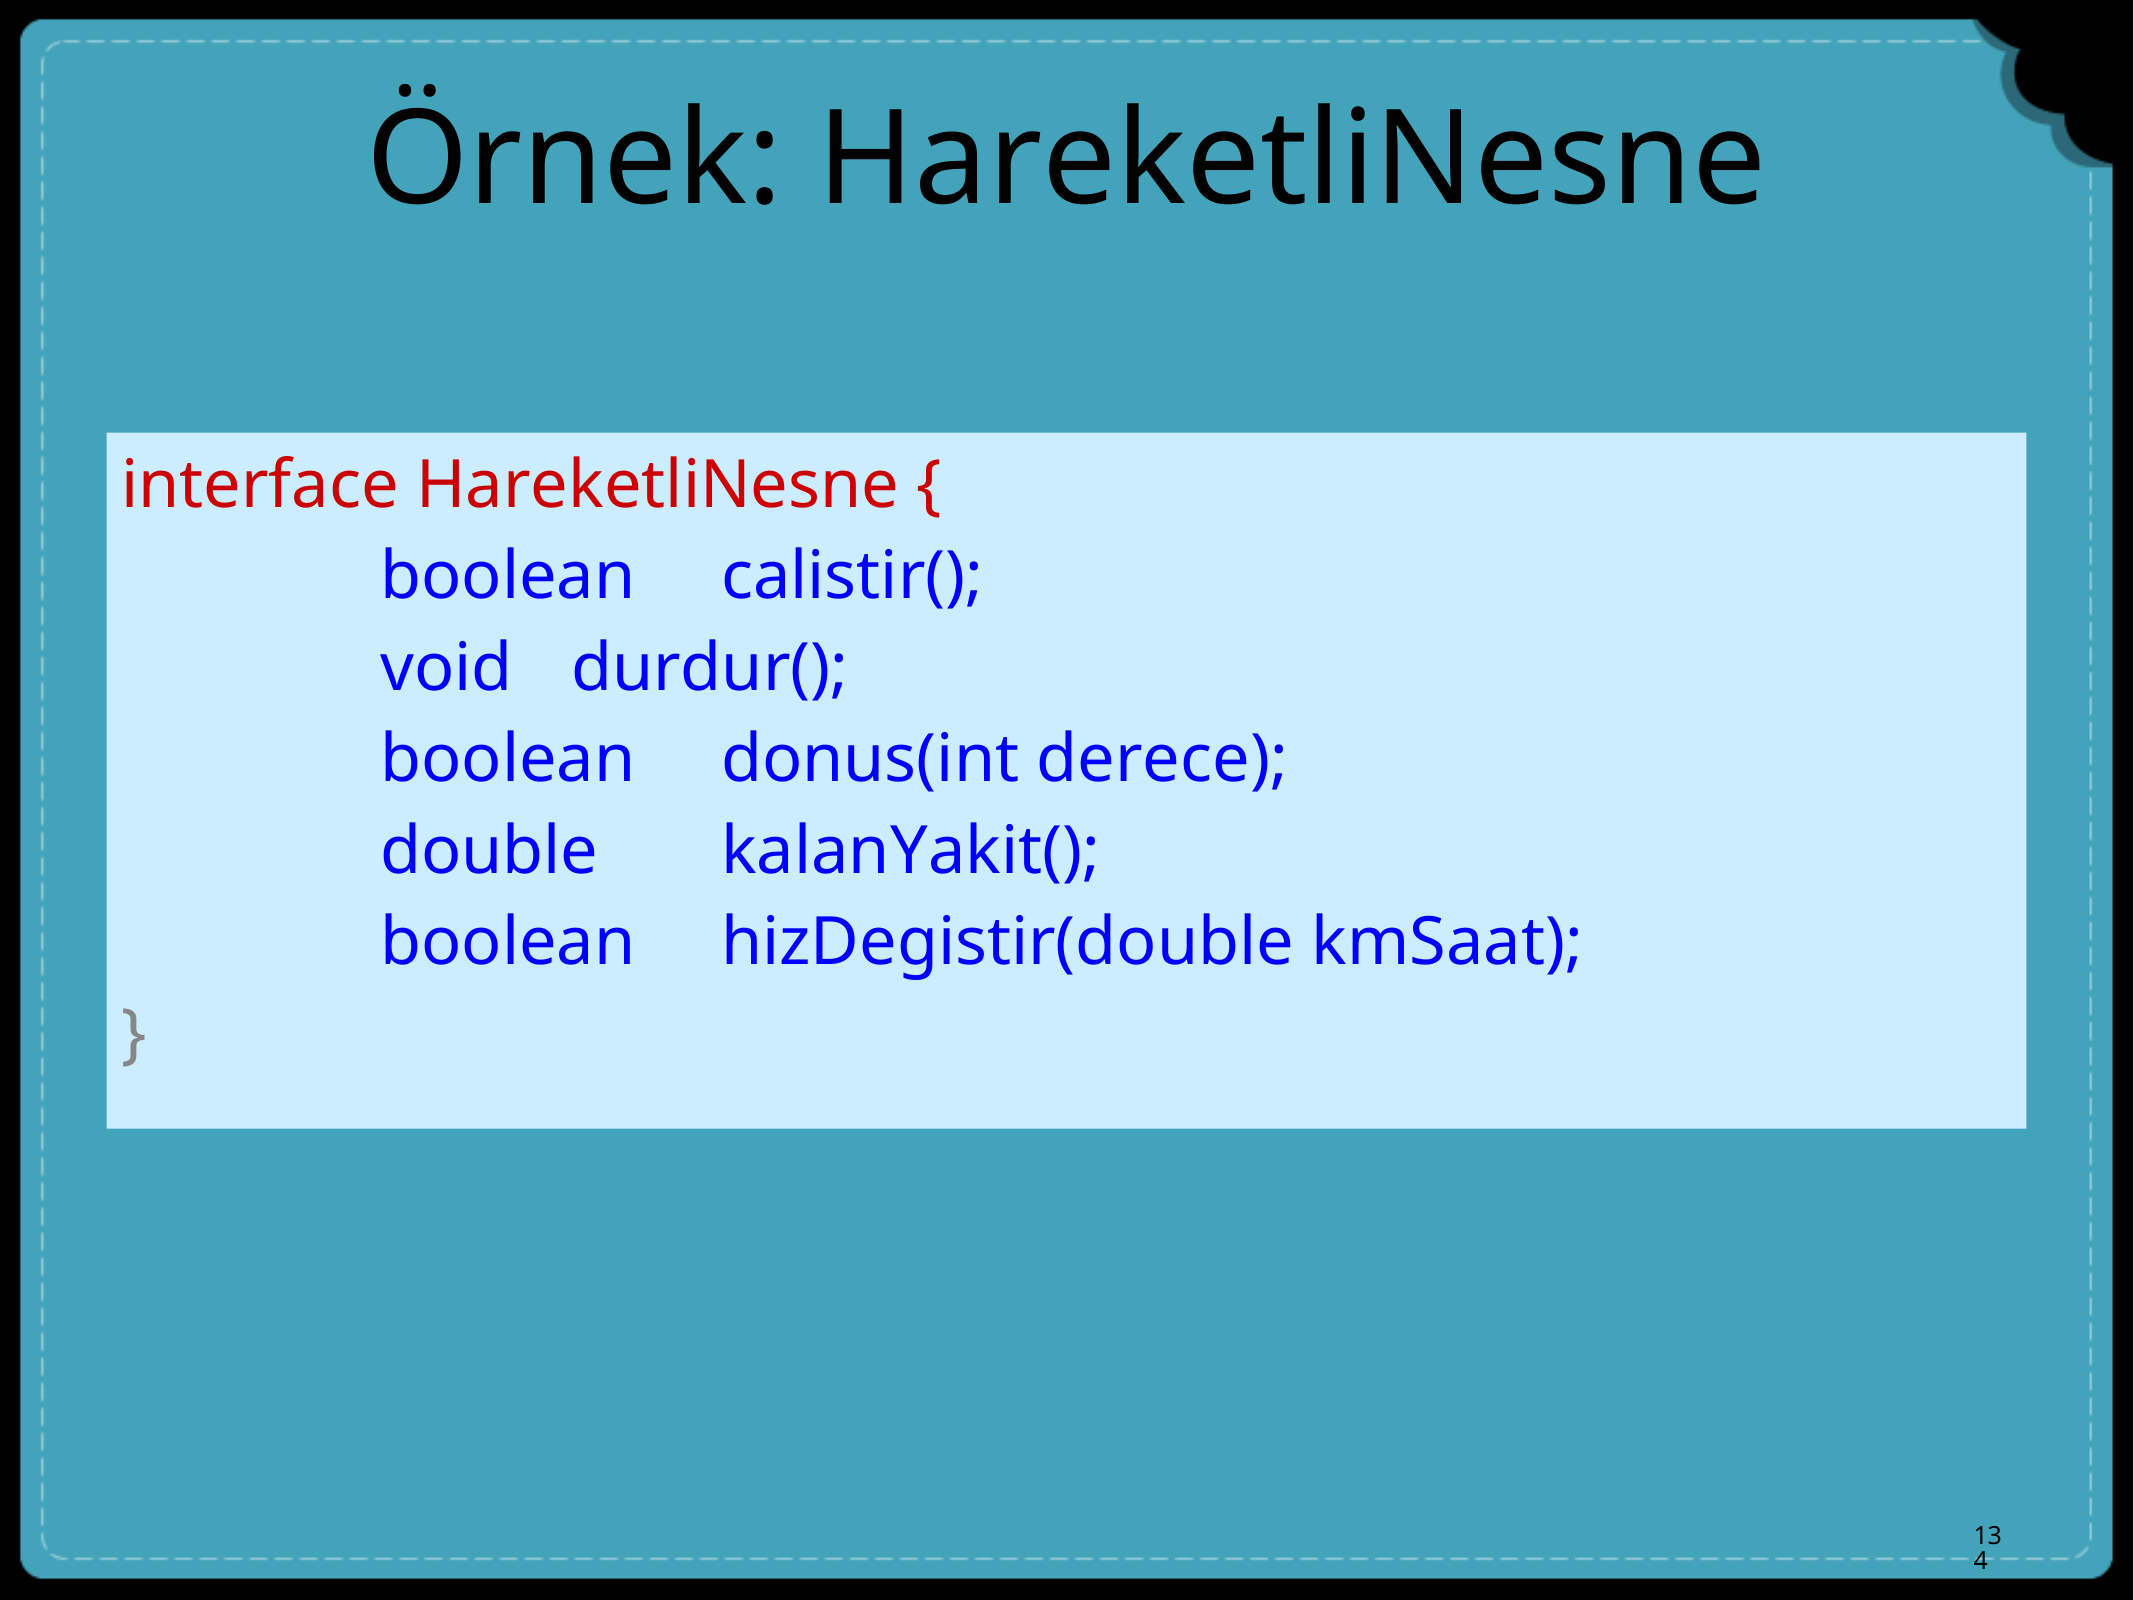

# Örnek: HareketliNesne
interface HareketliNesne {
 boolean	calistir();
 void	durdur();
 boolean	donus(int derece);
 double	kalanYakit();
 boolean	hizDegistir(double kmSaat);
}
134